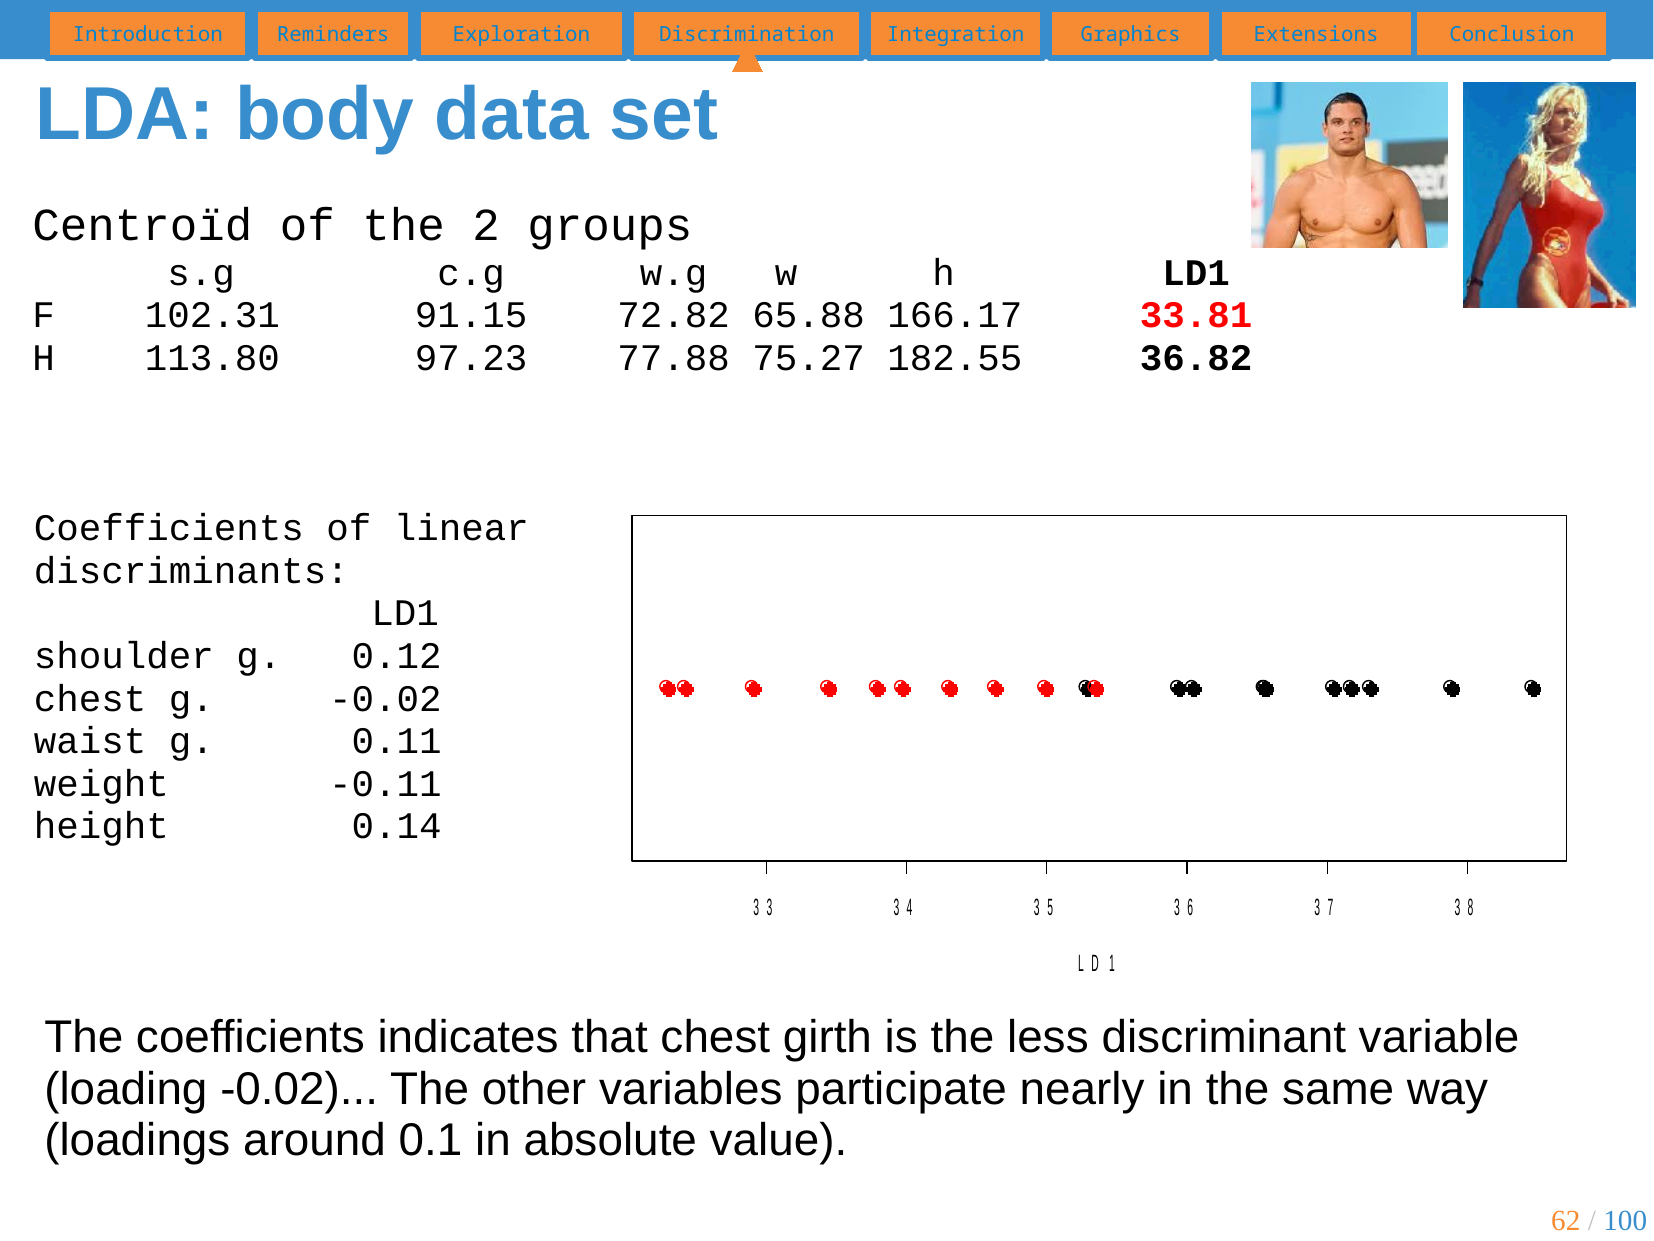

# LDA: body data set
Centroïd of the 2 groups
 s.g c.g w.g w h		 	 LD1
F 102.31 91.15 72.82 65.88 166.17		33.81
H 113.80 97.23 77.88 75.27 182.55		36.82
Coefficients of linear discriminants:
 LD1
shoulder g. 	 0.12
chest g.		-0.02
waist g.		 0.11
weight			-0.11
height		 	 0.14
The coefficients indicates that chest girth is the less discriminant variable (loading -0.02)... The other variables participate nearly in the same way (loadings around 0.1 in absolute value).
62